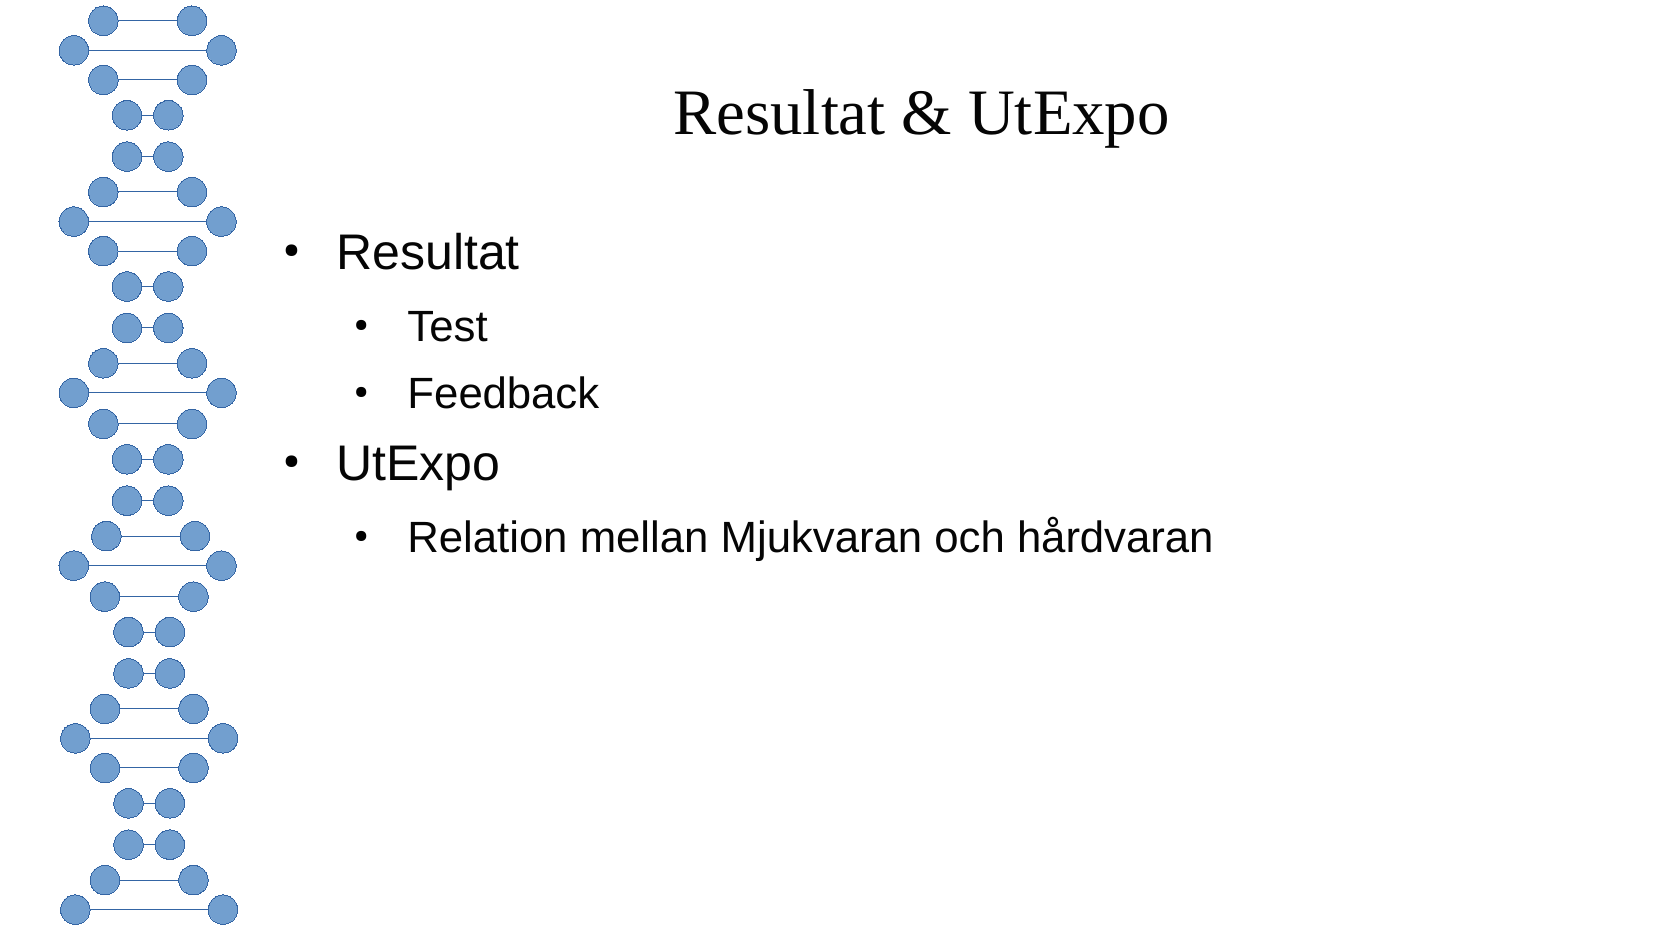

# Resultat & UtExpo
Resultat
Test
Feedback
UtExpo
Relation mellan Mjukvaran och hårdvaran